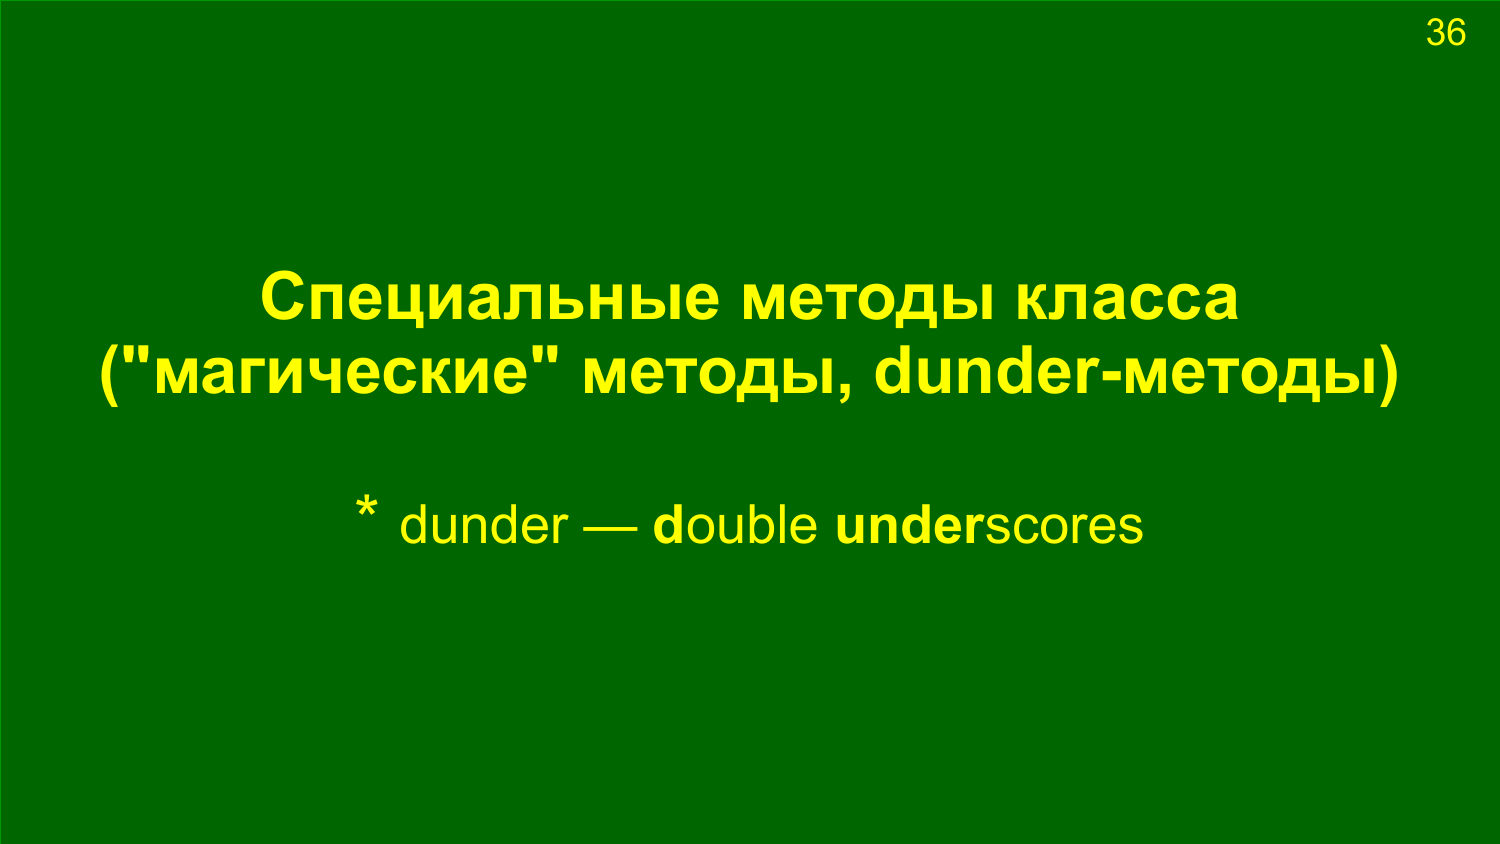

# Специальные методы класса ("магические" методы, dunder-методы) * dunder — double underscores